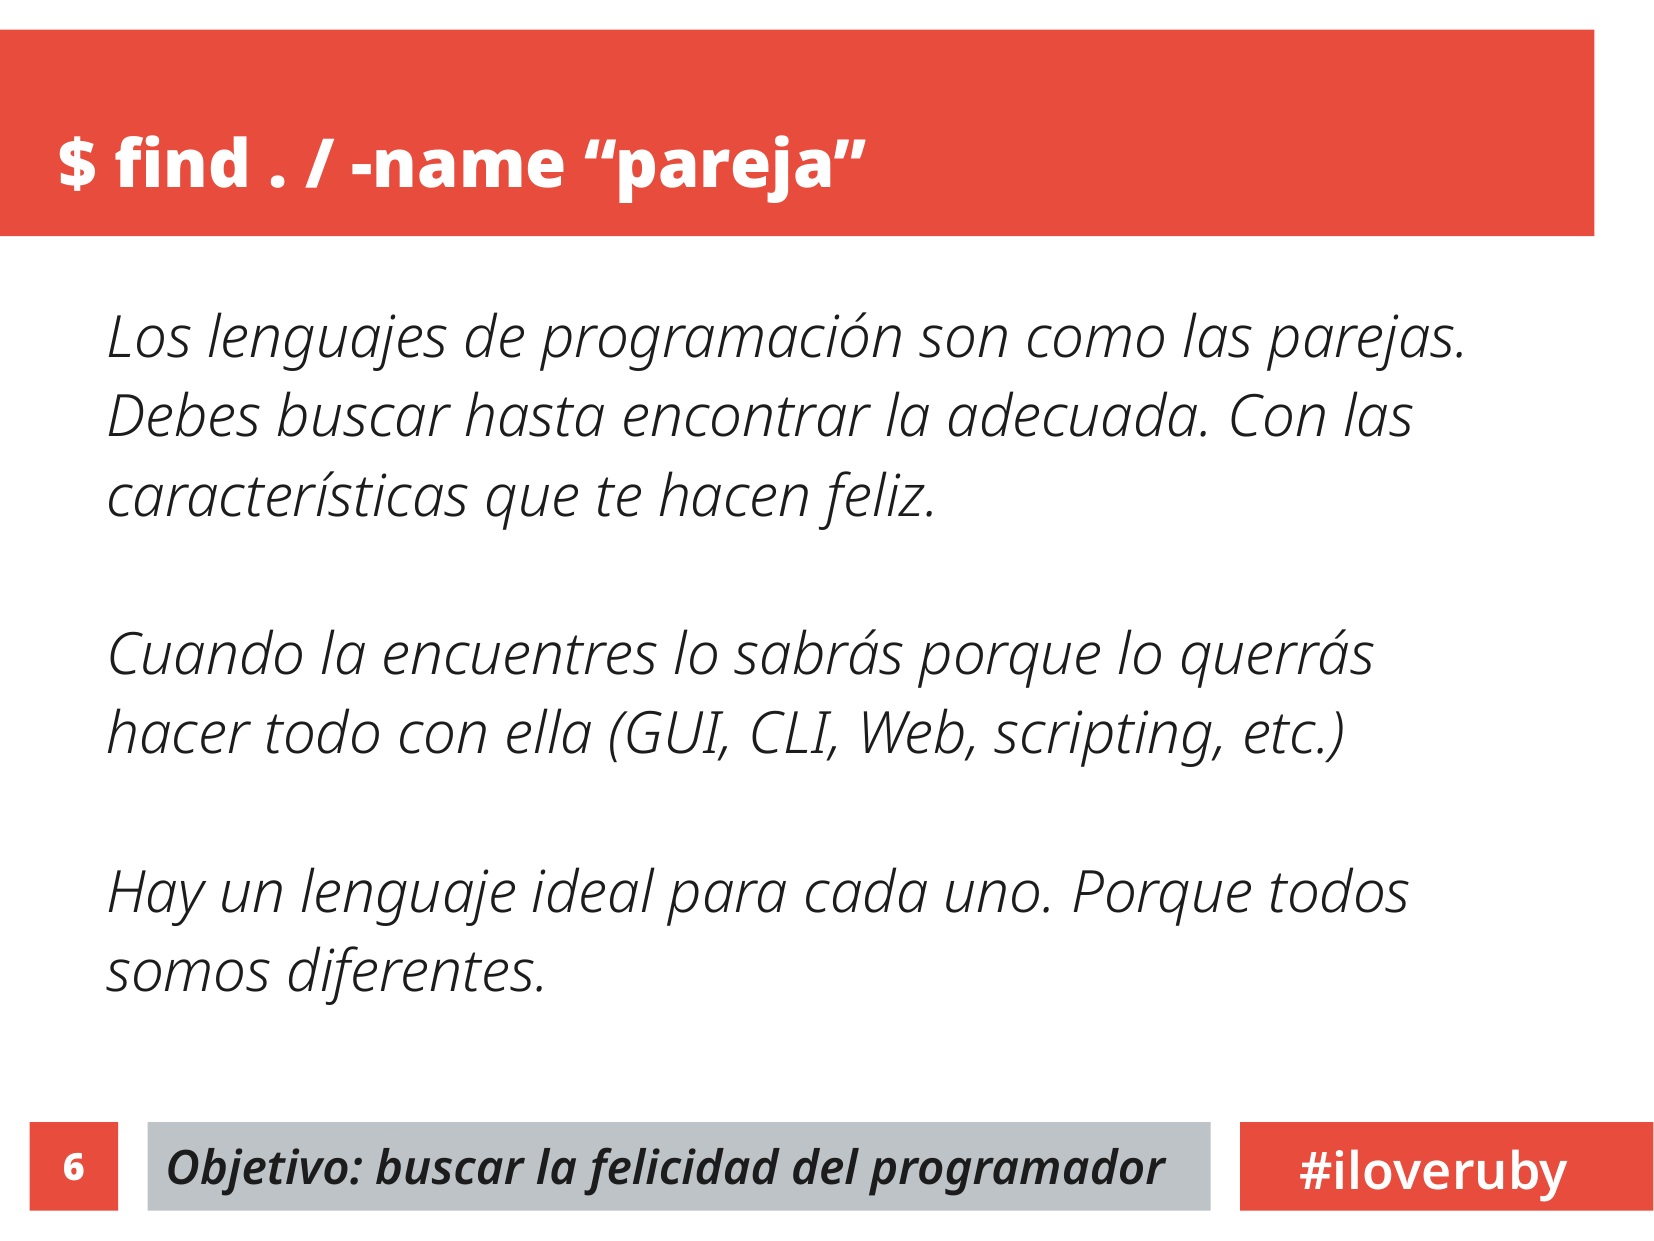

# $ find . / -name “pareja”
Los lenguajes de programación son como las parejas. Debes buscar hasta encontrar la adecuada. Con las características que te hacen feliz.
Cuando la encuentres lo sabrás porque lo querrás hacer todo con ella (GUI, CLI, Web, scripting, etc.)
Hay un lenguaje ideal para cada uno. Porque todos somos diferentes.
6
Objetivo: buscar la felicidad del programador
#iloveruby